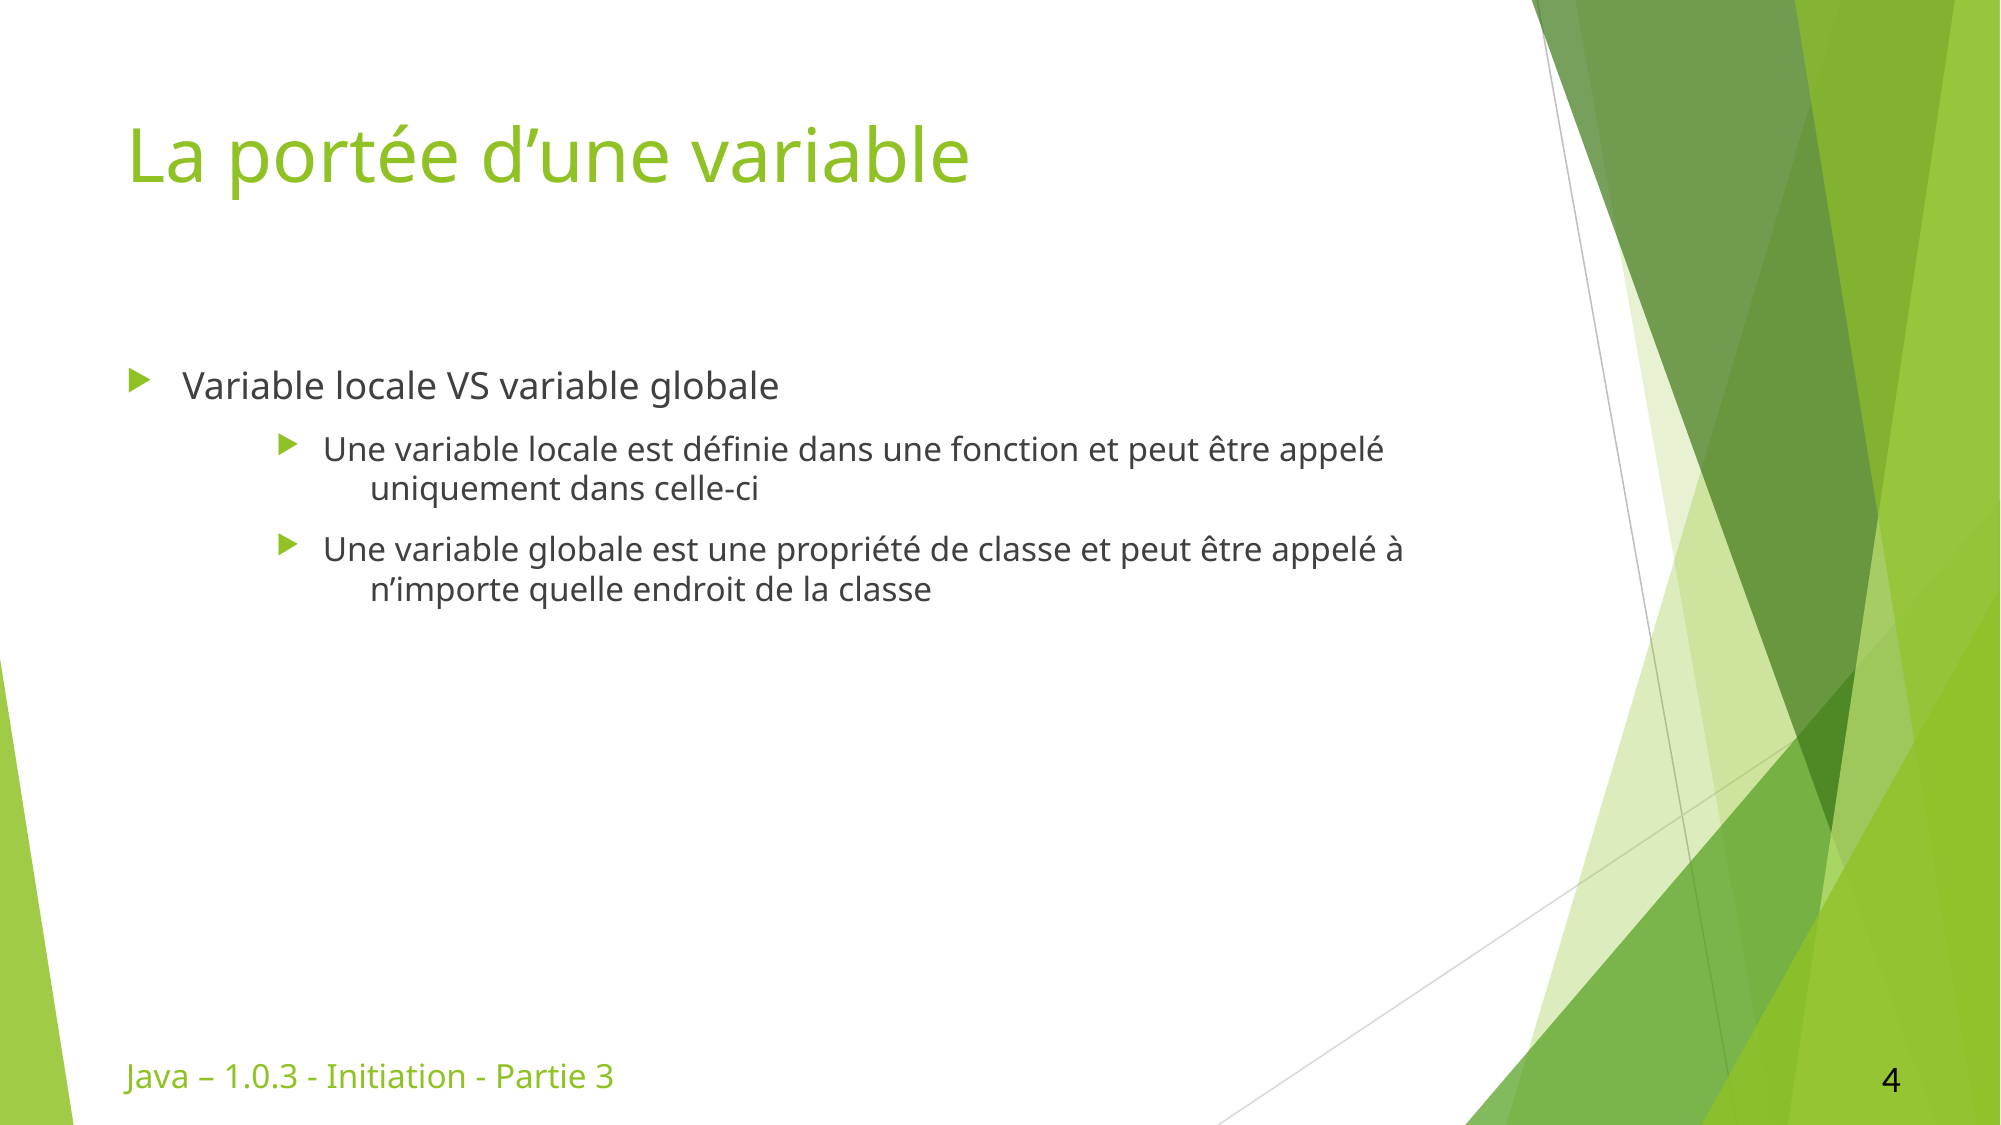

# La portée d’une variable
Variable locale VS variable globale
Une variable locale est définie dans une fonction et peut être appelé uniquement dans celle-ci
Une variable globale est une propriété de classe et peut être appelé à n’importe quelle endroit de la classe
Java – 1.0.3 - Initiation - Partie 3